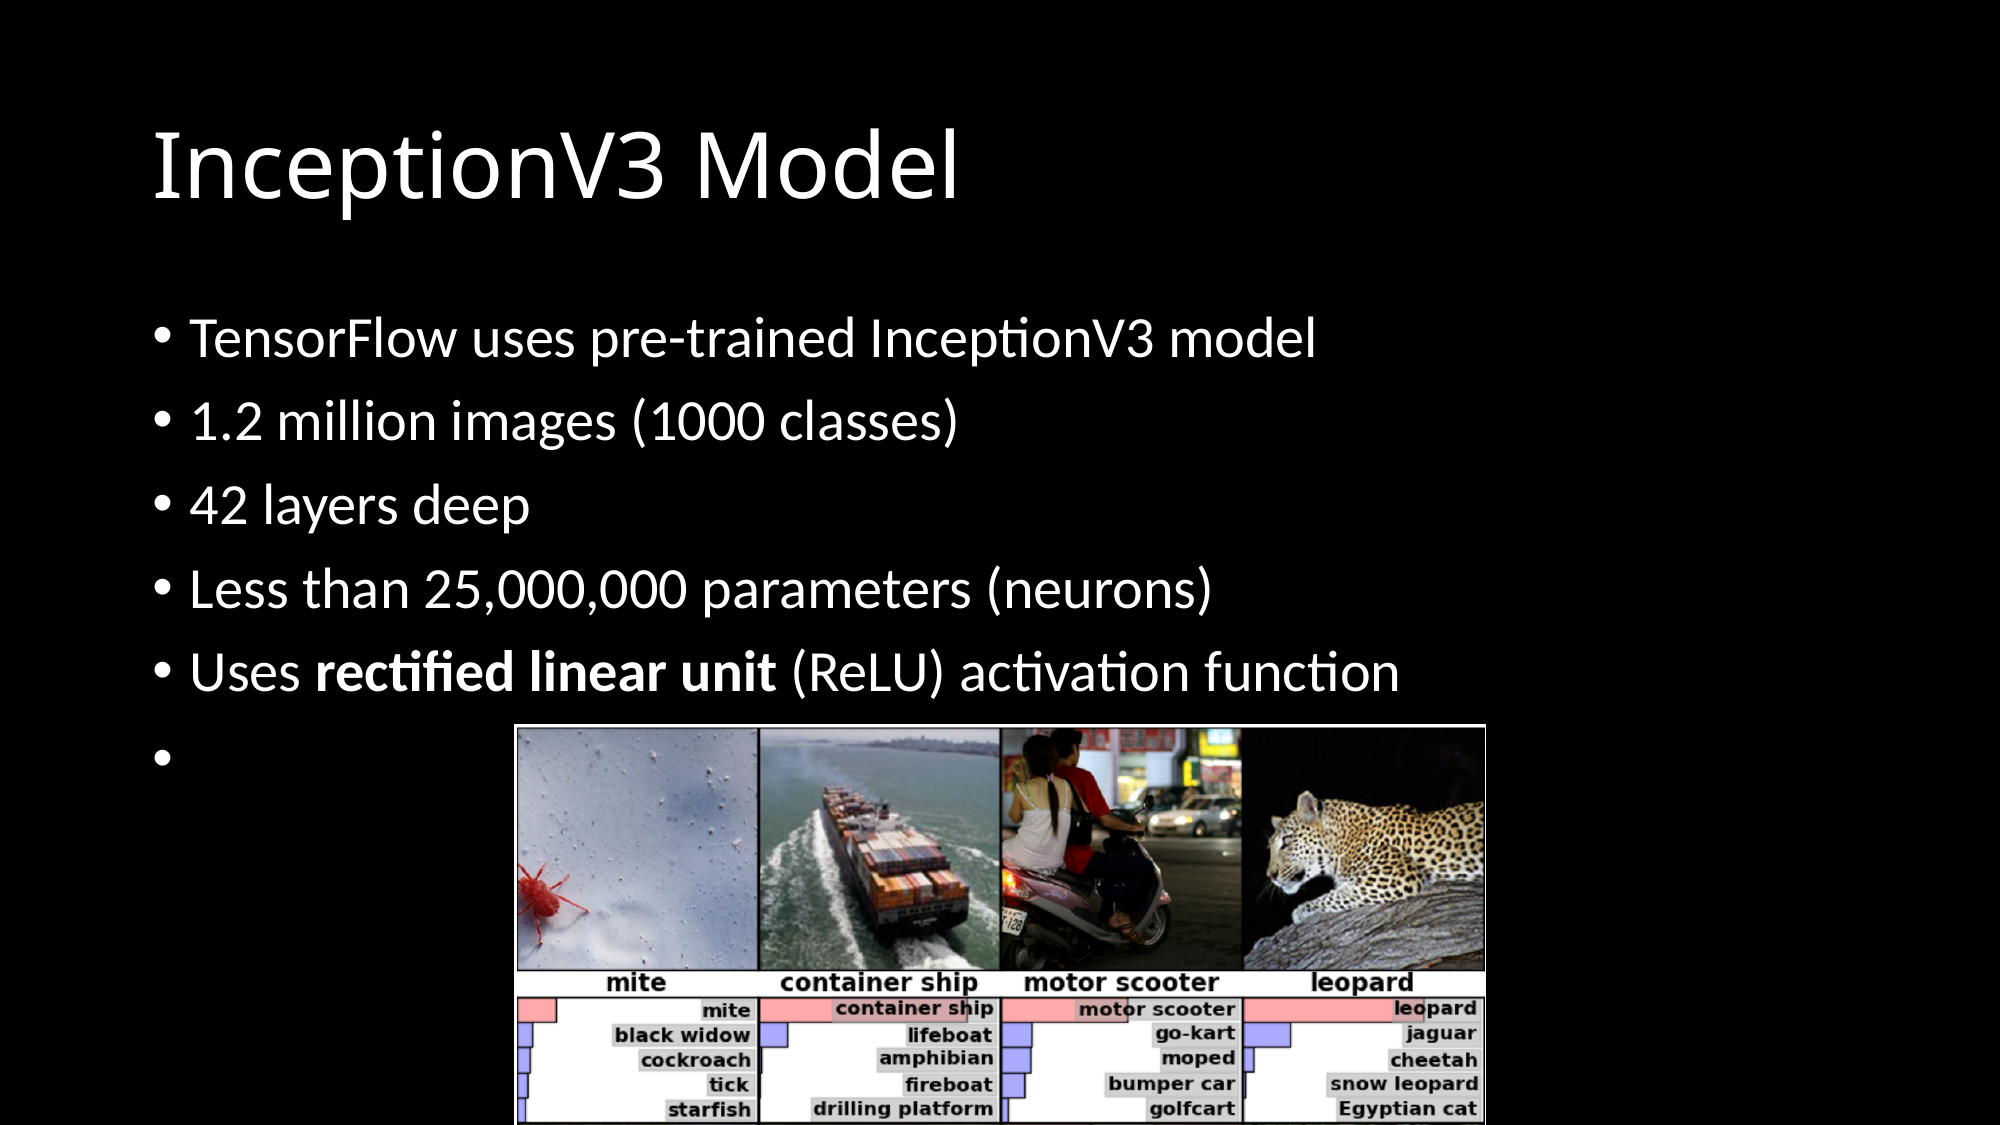

# InceptionV3 Model
TensorFlow uses pre-trained InceptionV3 model
1.2 million images (1000 classes)
42 layers deep
Less than 25,000,000 parameters (neurons)
Uses rectified linear unit (ReLU) activation function